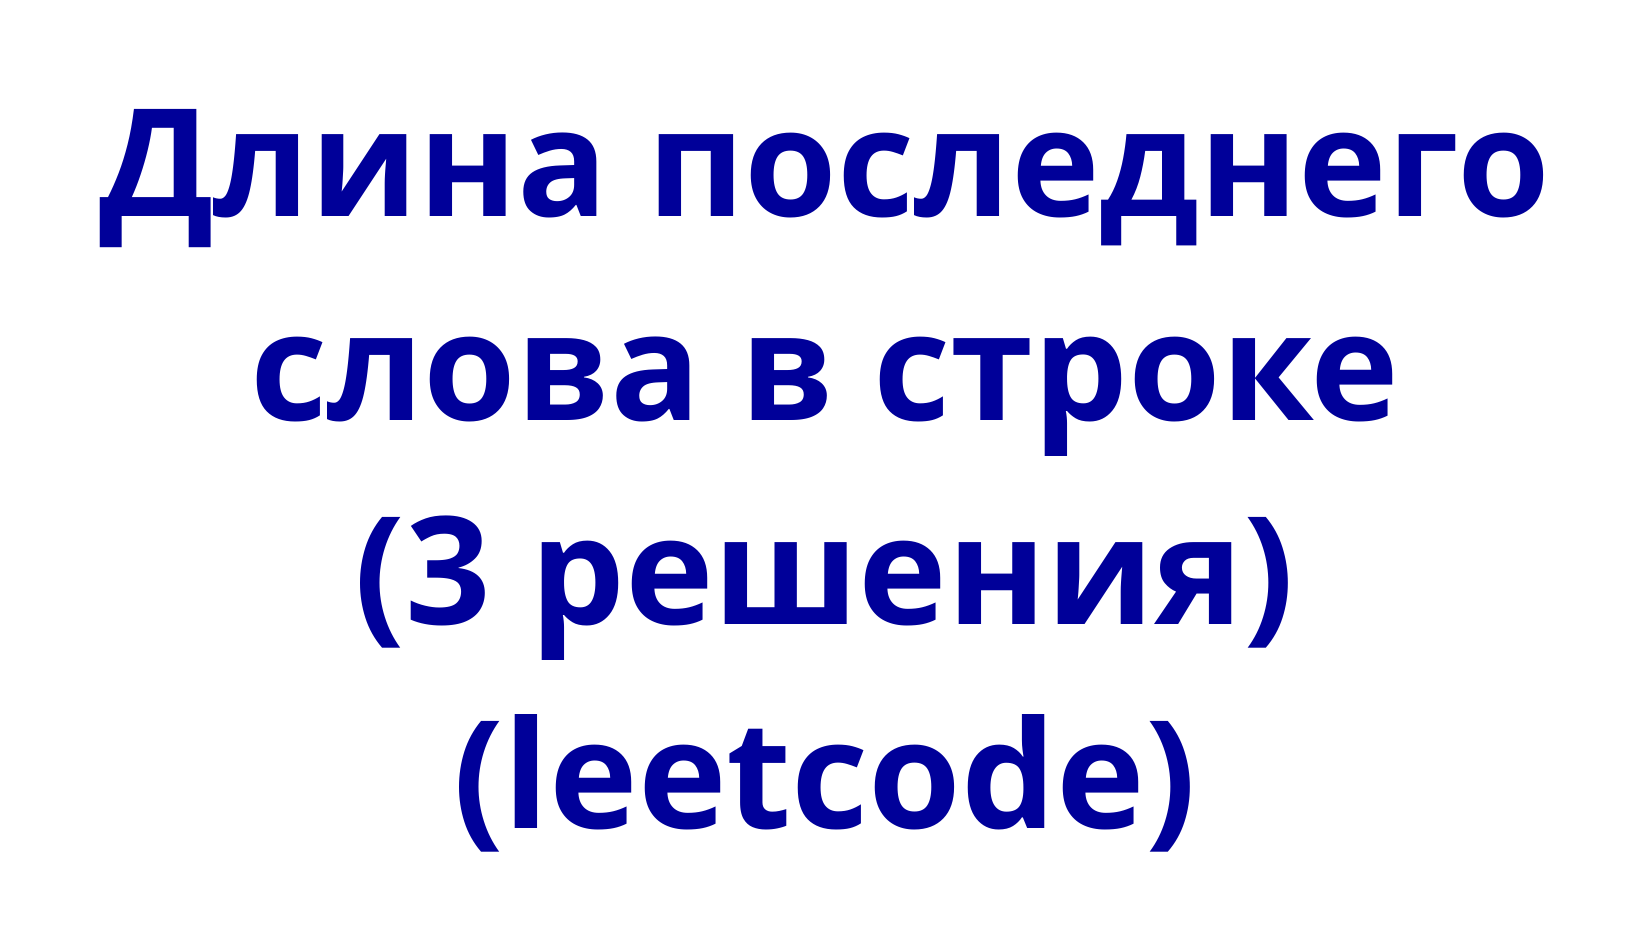

# Длина последнего слова в строке
(3 решения) (leetcode)